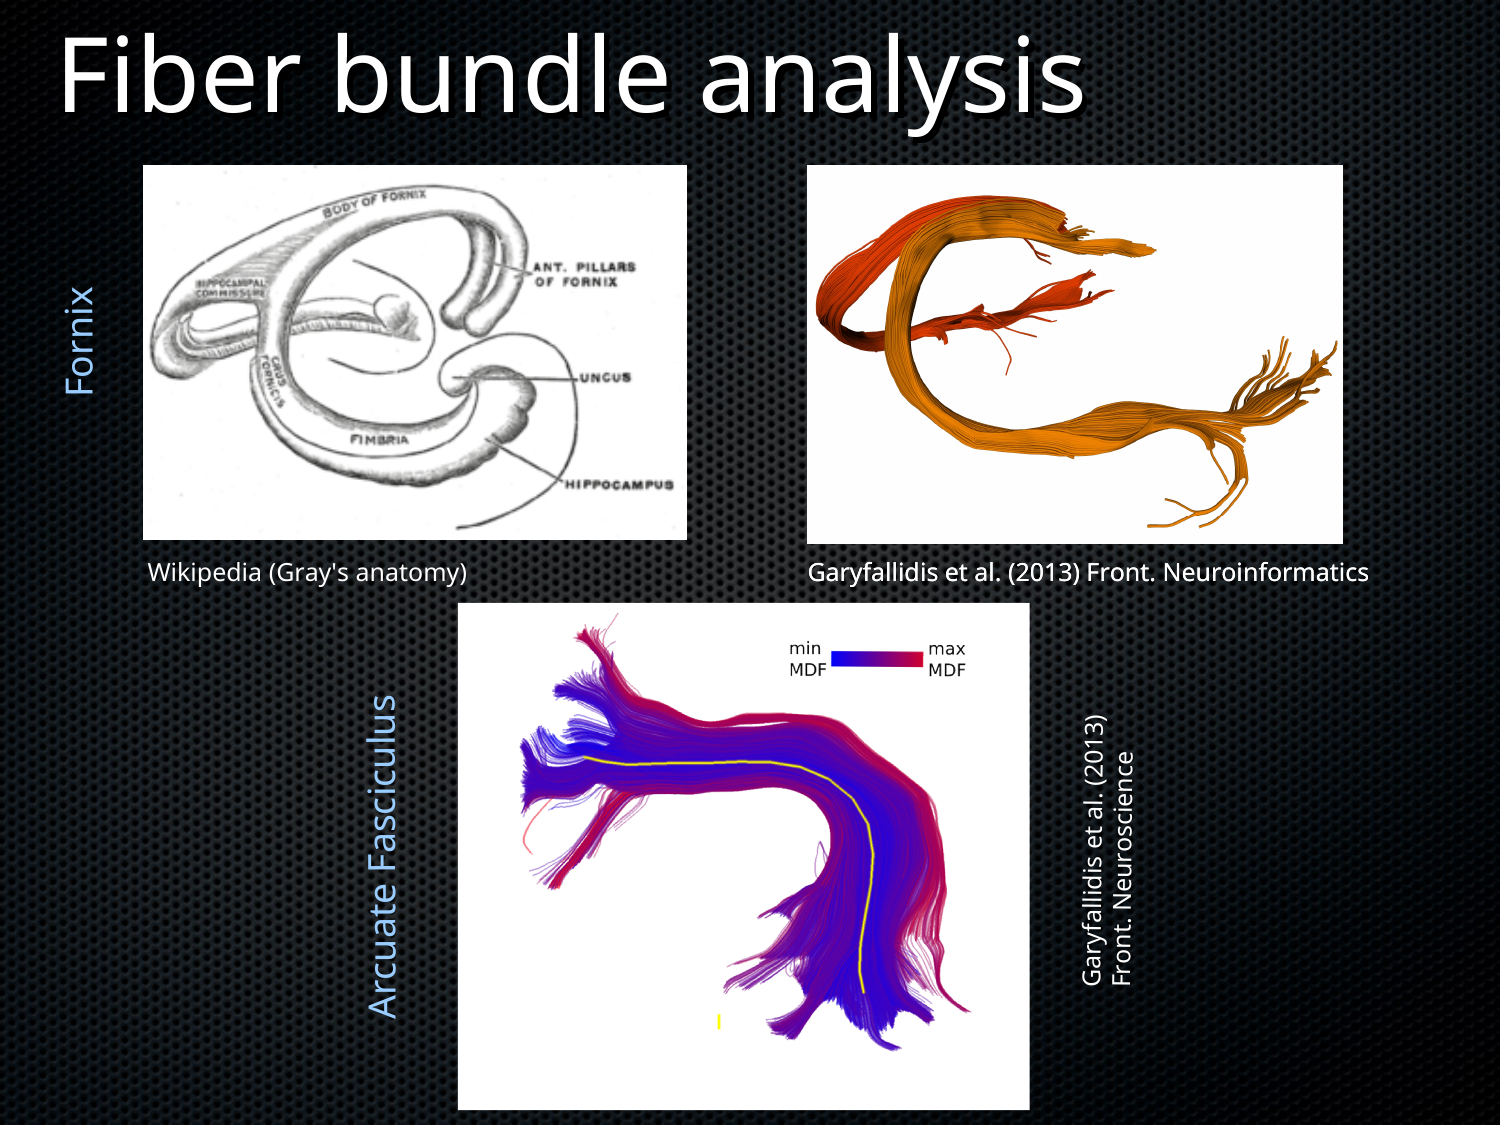

# Fiber bundle analysis
Fornix
Wikipedia (Gray's anatomy)
Garyfallidis et al. (2013) Front. Neuroinformatics
Garyfallidis et al. (2013) Front. Neuroinformatics
Garyfallidis et al. (2013)
Front. Neuroscience
Arcuate Fasciculus